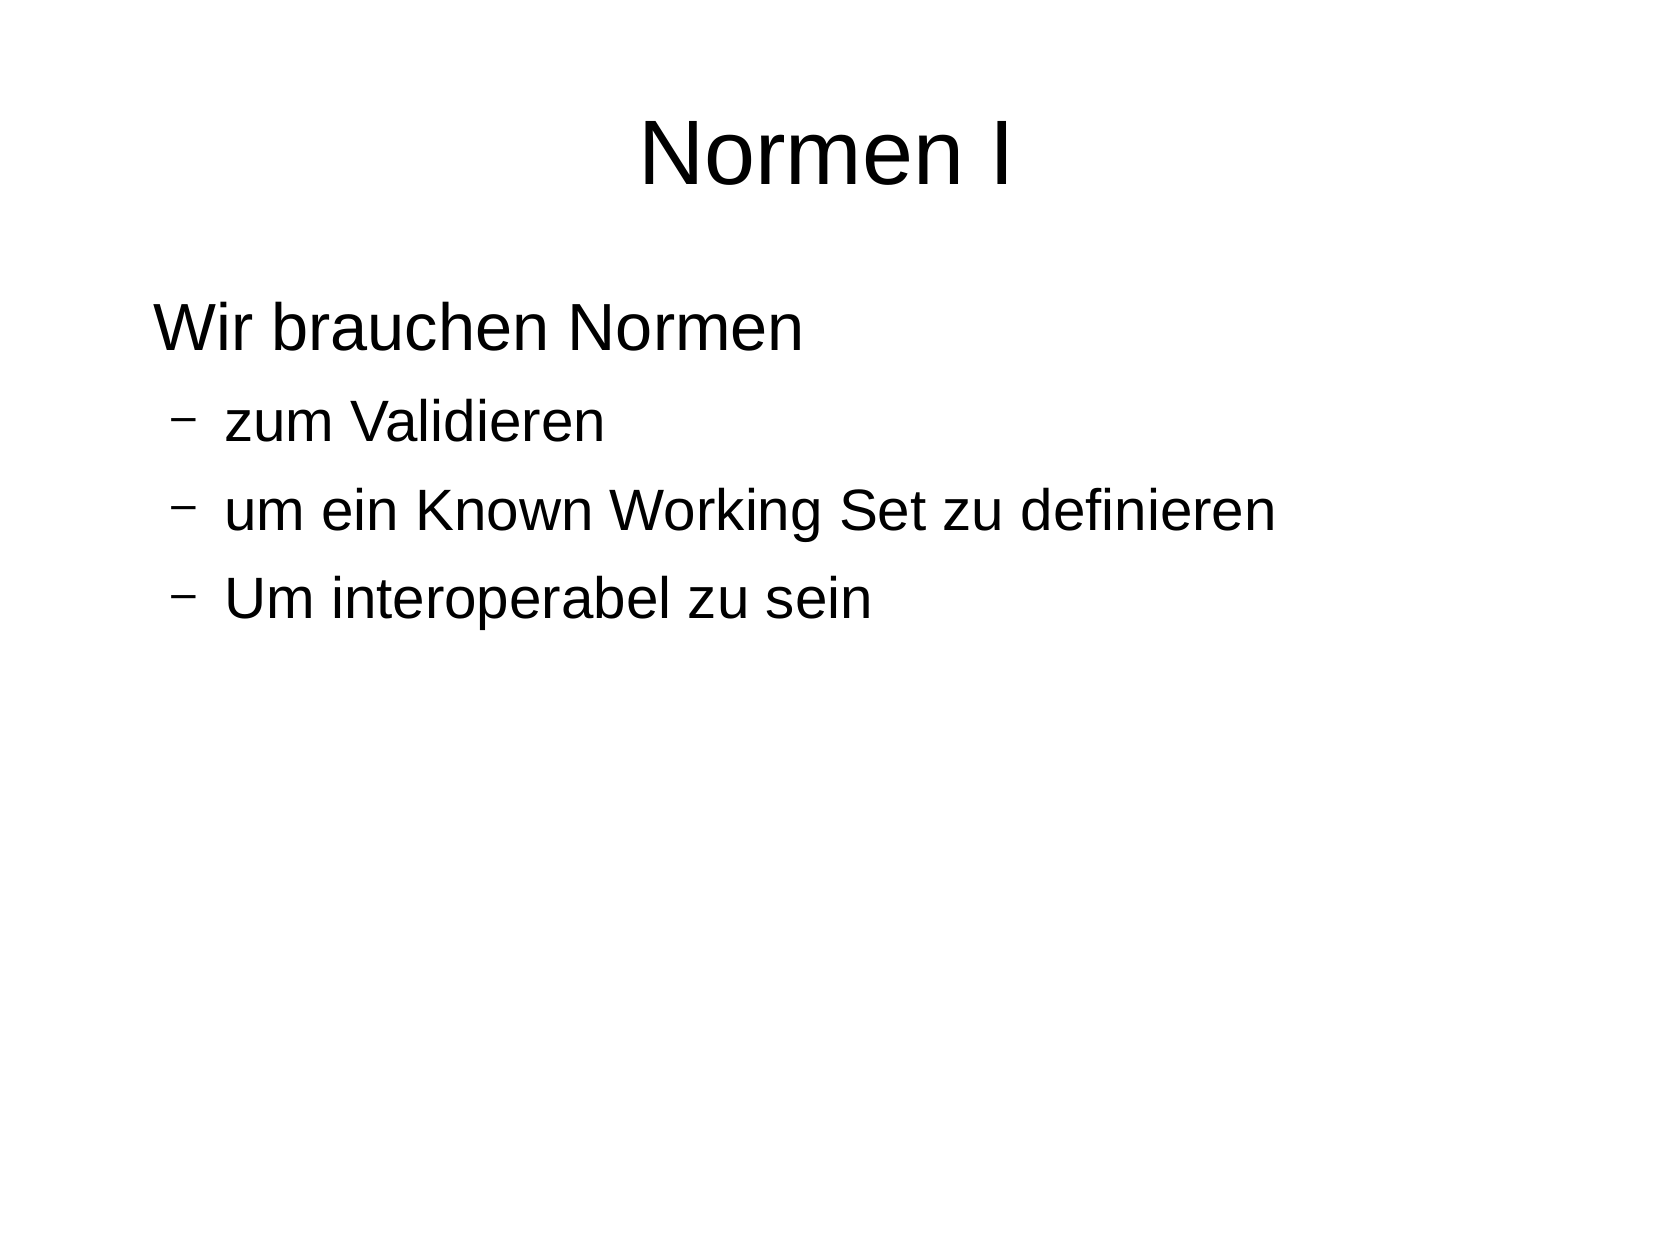

# Normen I
Wir brauchen Normen
zum Validieren
um ein Known Working Set zu definieren
Um interoperabel zu sein